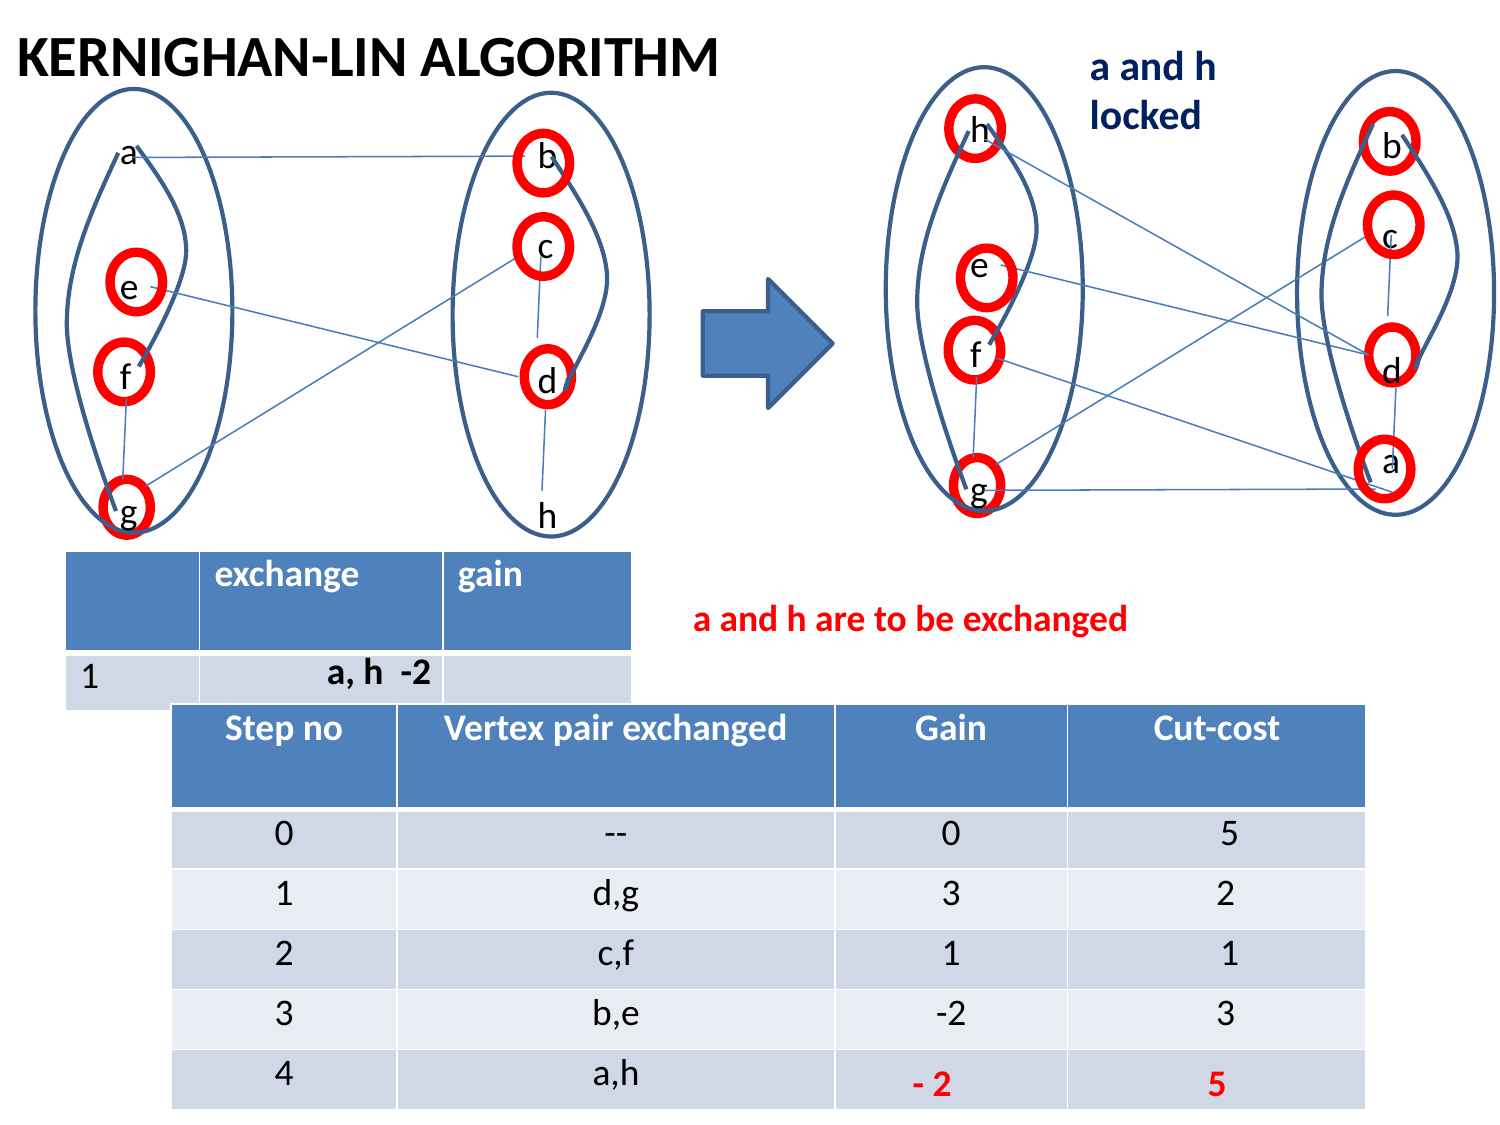

KERNIGHAN-LIN ALGORITHM
a and h locked
h
e
f
g
b
c
d
a
a
e
f
g
b
c
d
h
| | exchange | gain |
| --- | --- | --- |
| 1 | | |
 a and h are to be exchanged
a, h	-2
| Step no | Vertex pair exchanged | Gain | Cut-cost |
| --- | --- | --- | --- |
| 0 | -- | 0 | 5 |
| 1 | d,g | 3 | 2 |
| 2 | c,f | 1 | 1 |
| 3 | b,e | -2 | 3 |
| 4 | a,h | | |
- 2				5